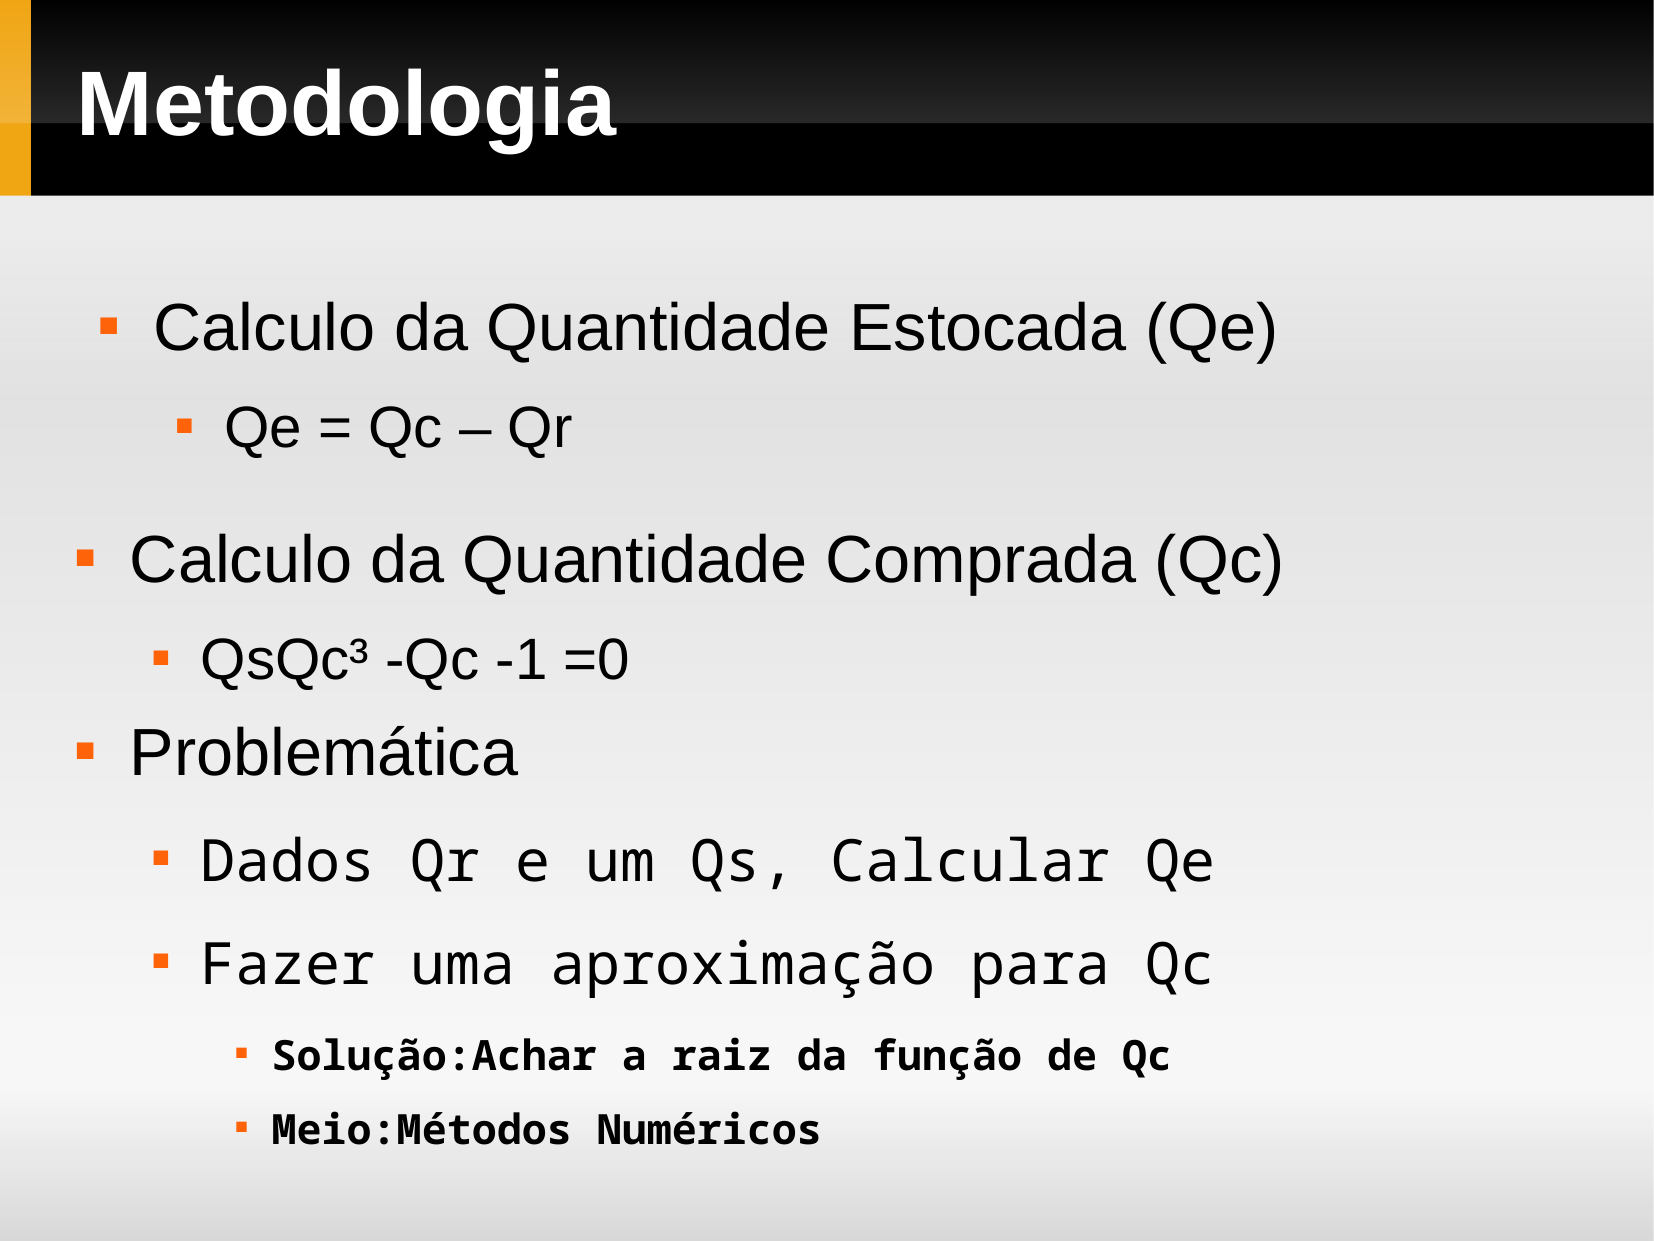

# Metodologia
Calculo da Quantidade Estocada (Qe)
Qe = Qc – Qr
Calculo da Quantidade Comprada (Qc)
QsQc³ -Qc -1 =0
Problemática
Dados Qr e um Qs, Calcular Qe
Fazer uma aproximação para Qc
Solução:Achar a raiz da função de Qc
Meio:Métodos Numéricos